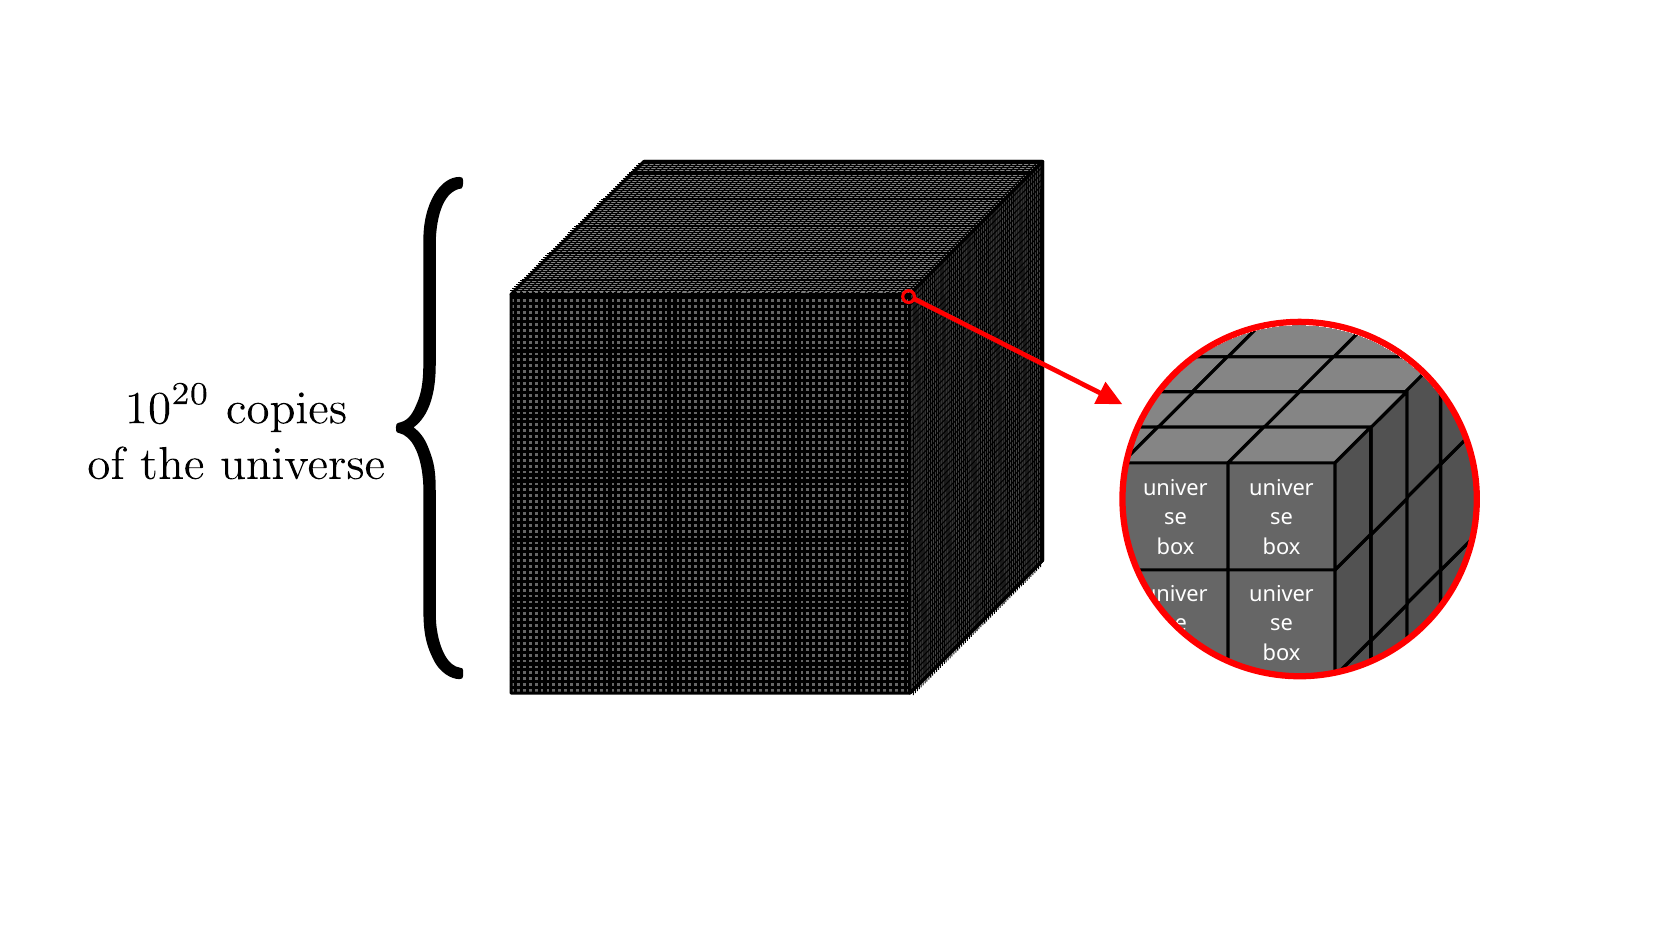

universe
box
universe
box
universe
box
universe
box
universe
box
universe
box
universe
box
universe
box
universe
box
universe
box
universe
box
universe
box
universe
box
universe
box
universe
box
universe
box
universe
box
universe
box
universe
box
universe
box
universe
box
universe
box
universe
box
universe
box
universe
box
universe
box
universe
box
universe
box
universe
box
universe
box
universe
box
universe
box
universe
box
universe
box
universe
box
universe
box
universe
box
universe
box
universe
box